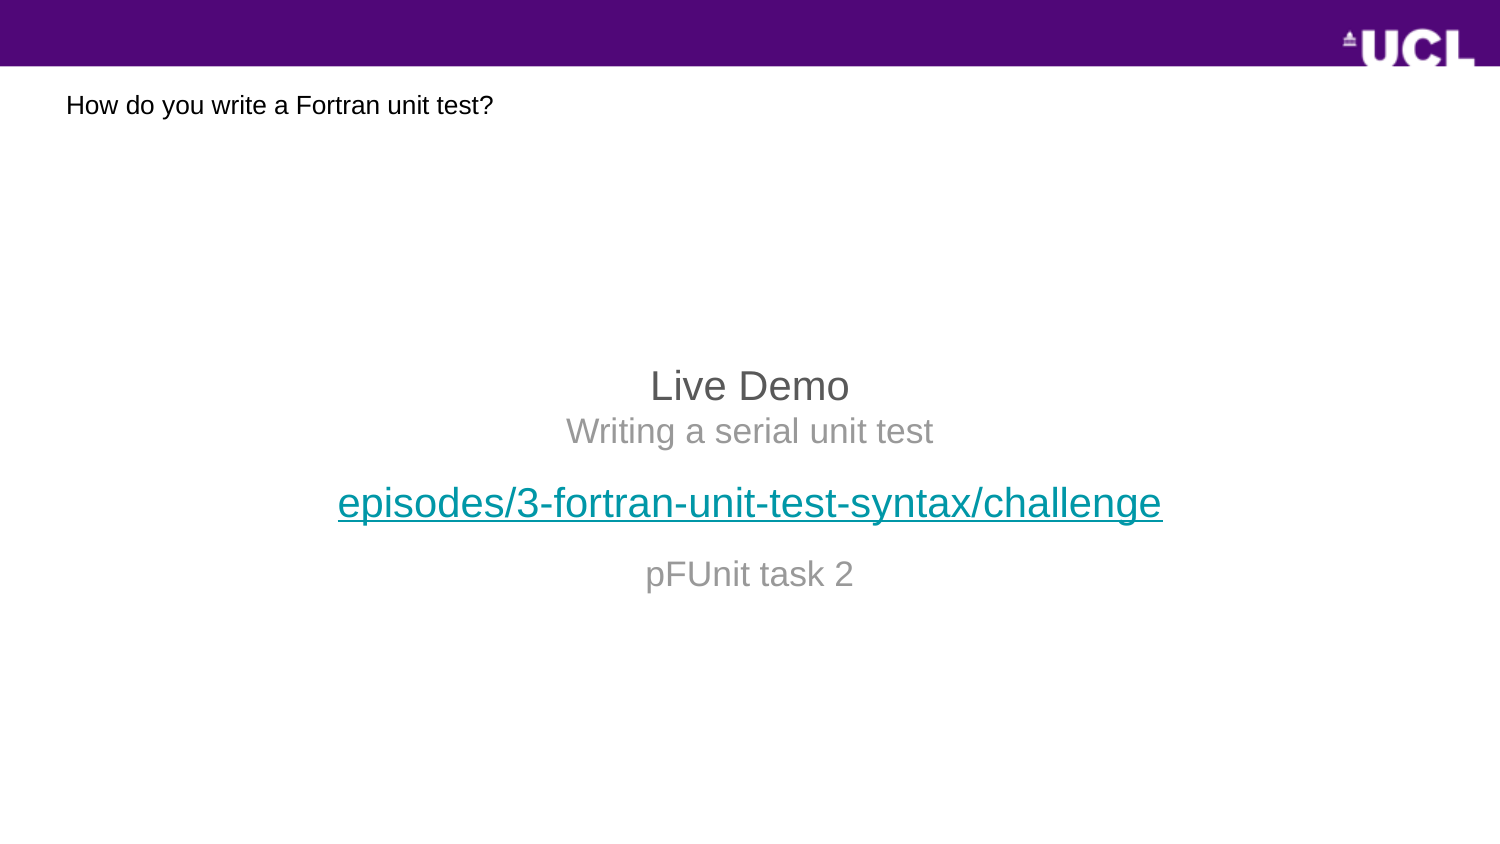

# How do you write a Fortran unit test?
Live Demo
Writing a serial unit test
episodes/3-fortran-unit-test-syntax/challenge
pFUnit task 2